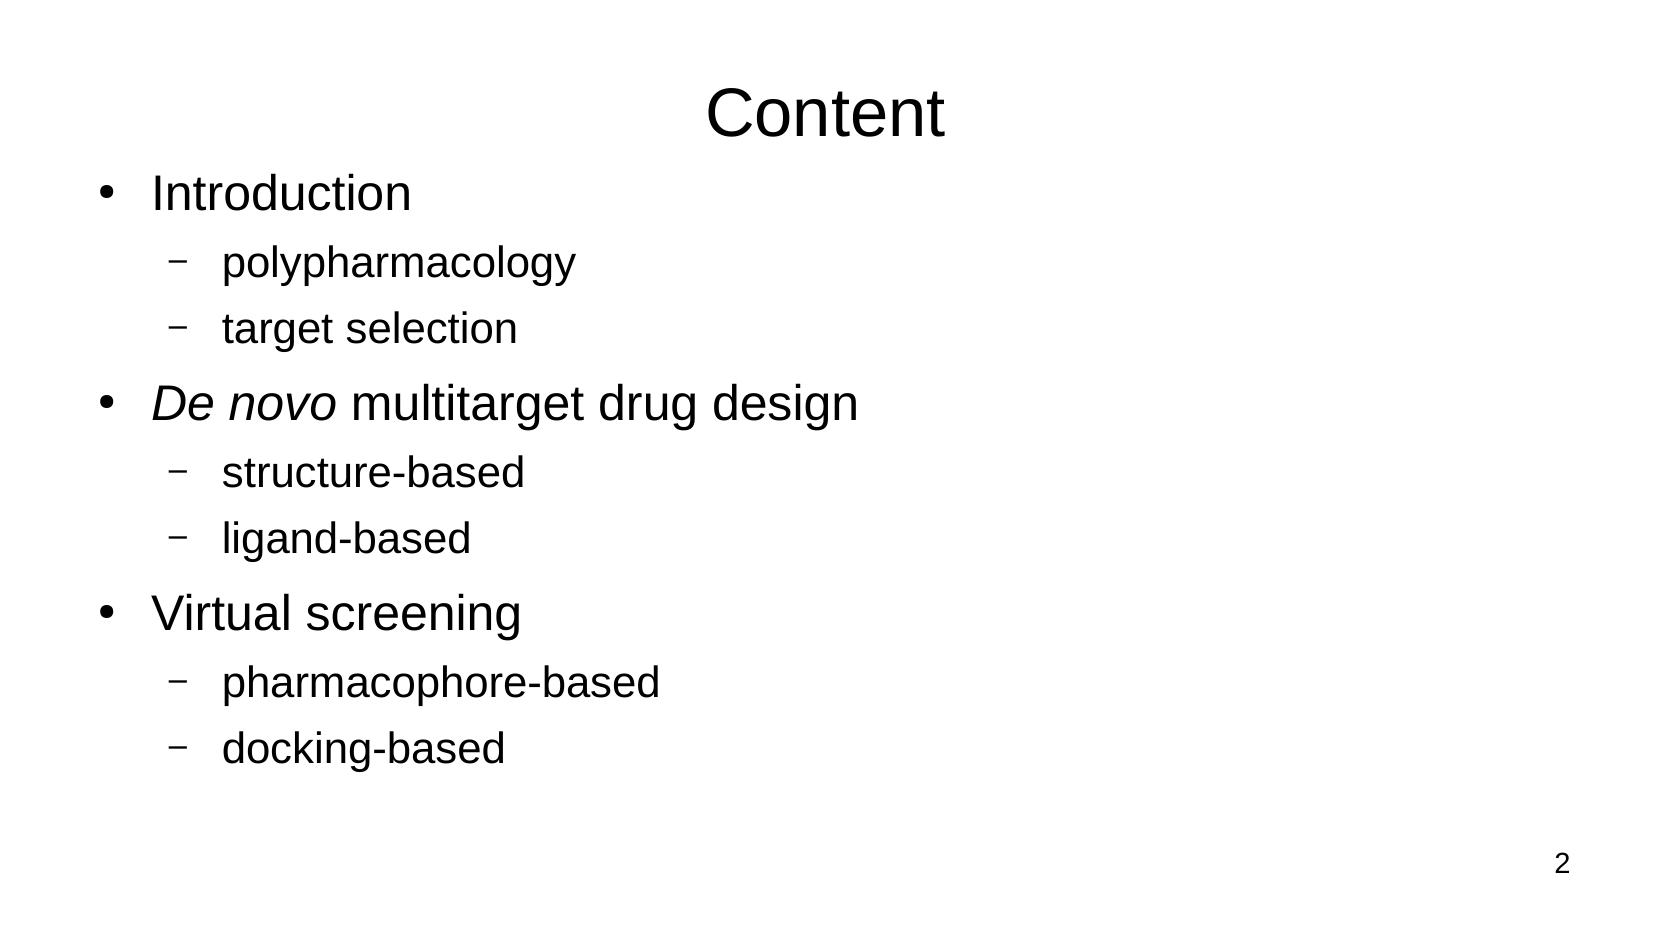

# Content
Introduction
polypharmacology
target selection
De novo multitarget drug design
structure-based
ligand-based
Virtual screening
pharmacophore-based
docking-based
2